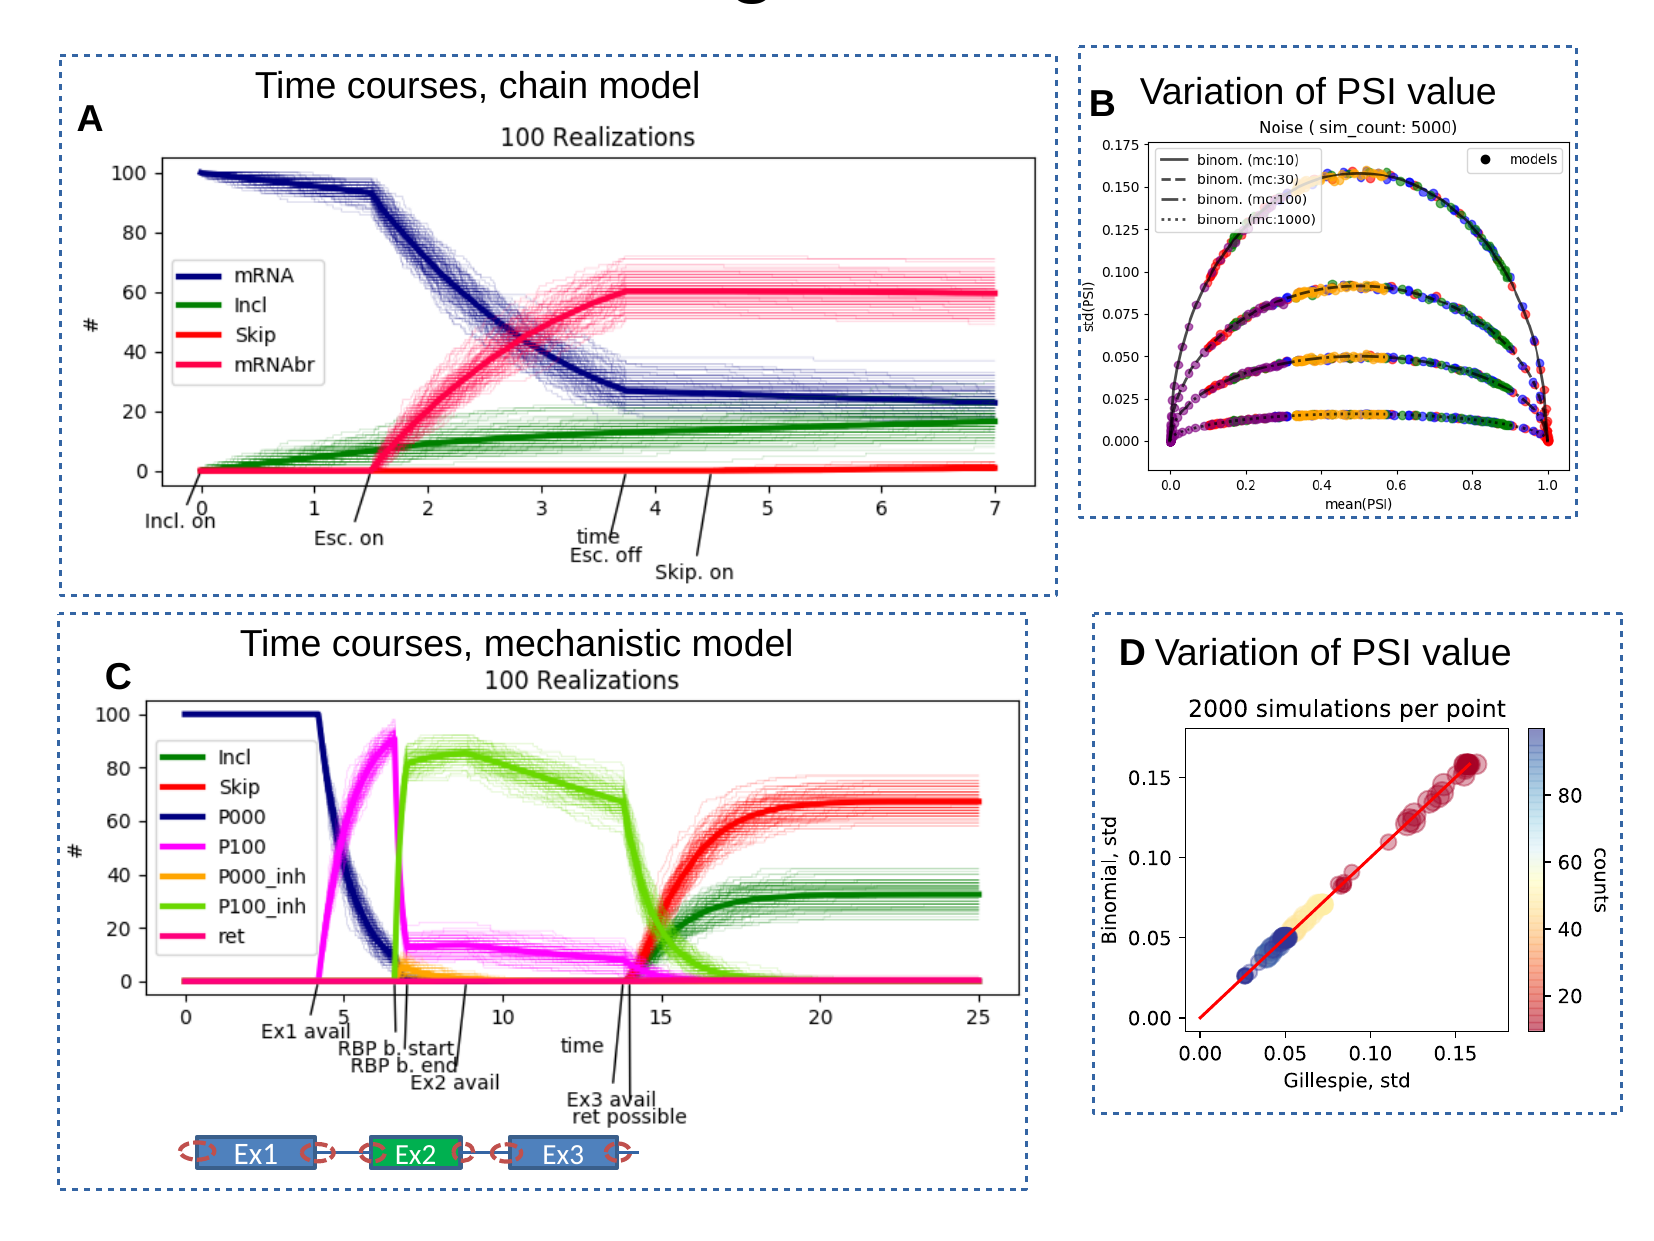

# Figure 5
Time courses, chain model
Variation of PSI value
B
A
Time courses, mechanistic model
D
Variation of PSI value
C
Ex1
Ex2
Ex3